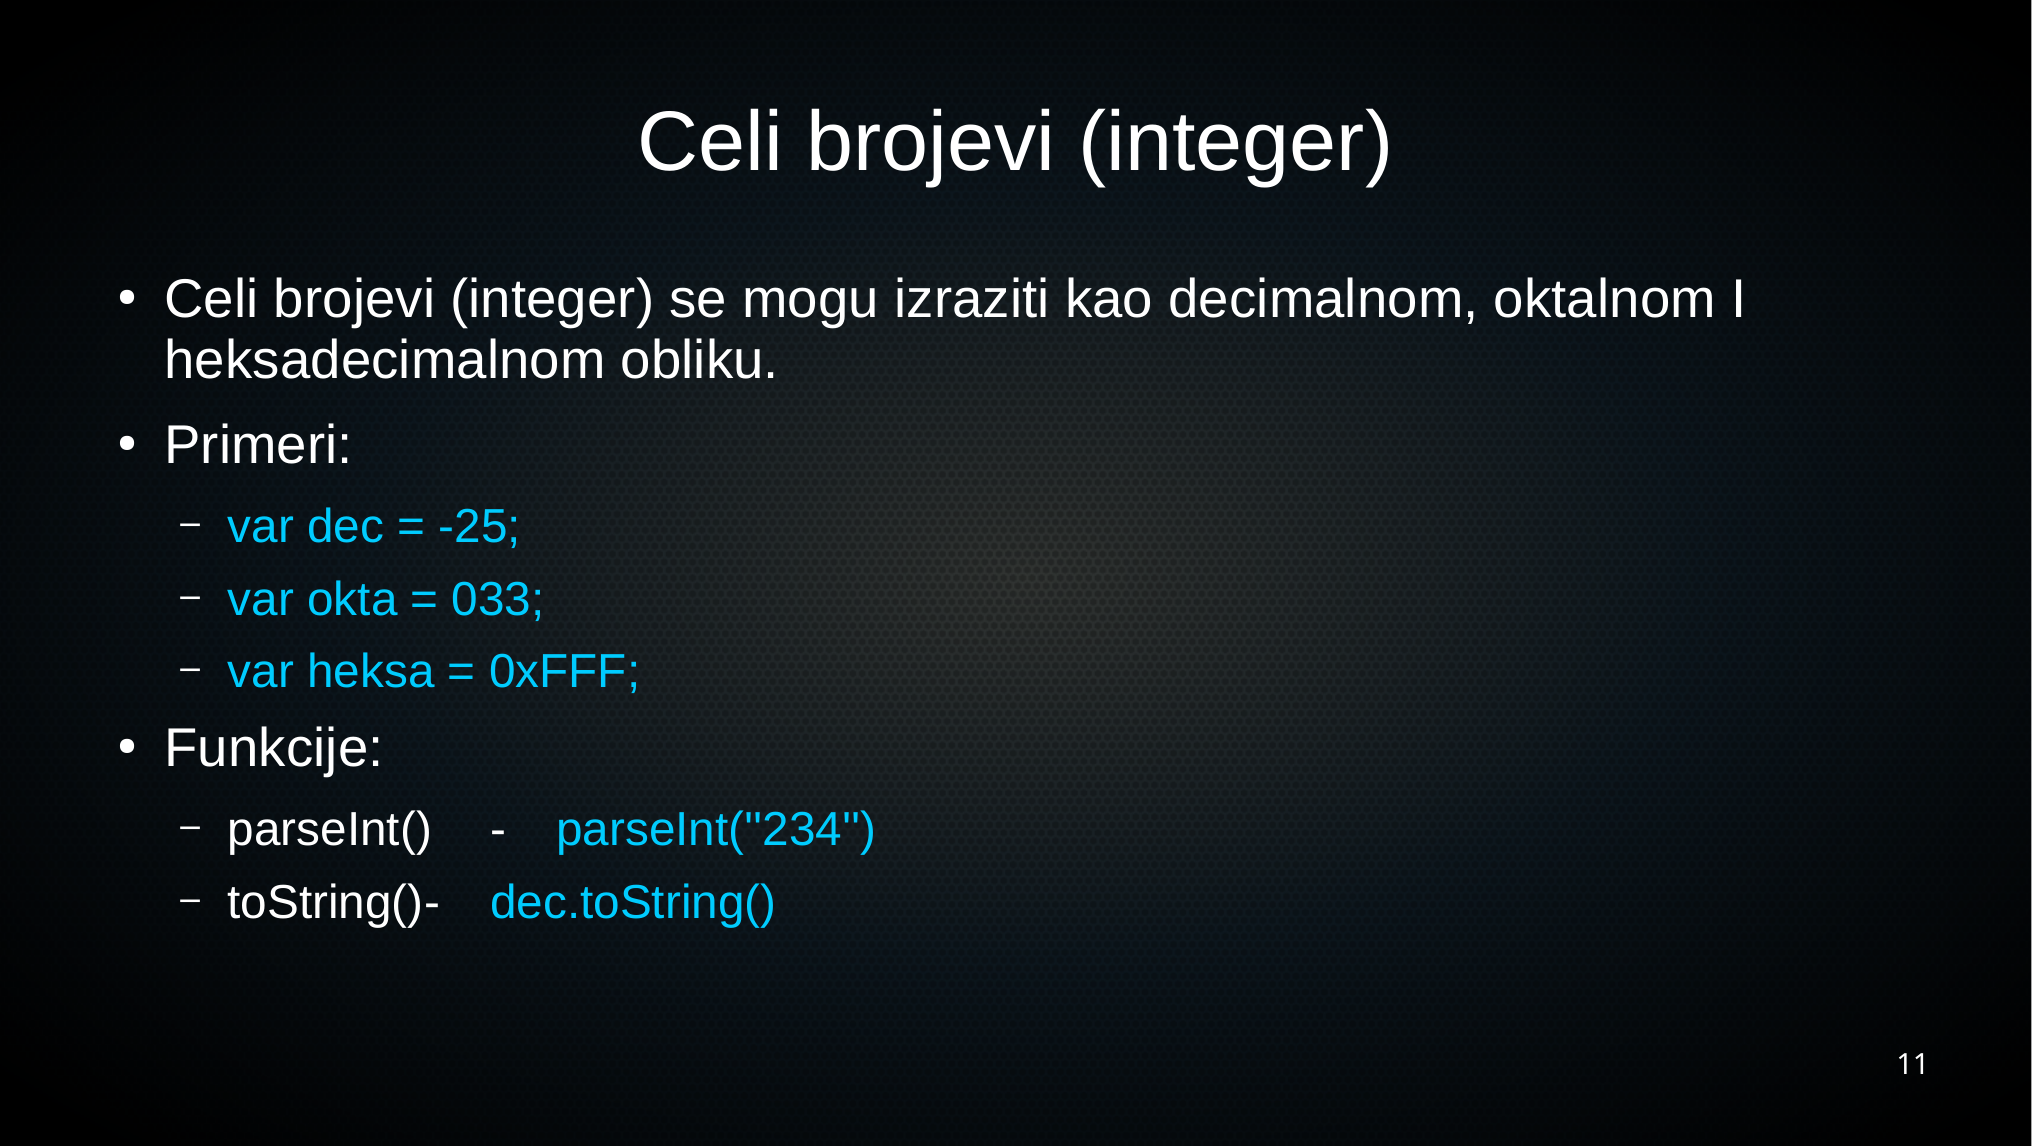

# Celi brojevi (integer)
Celi brojevi (integer) se mogu izraziti kao decimalnom, oktalnom I heksadecimalnom obliku.
Primeri:
var dec = -25;
var okta = 033;
var heksa = 0xFFF;
Funkcije:
parseInt()	-	parseInt(''234'')
toString()	-	dec.toString()
11